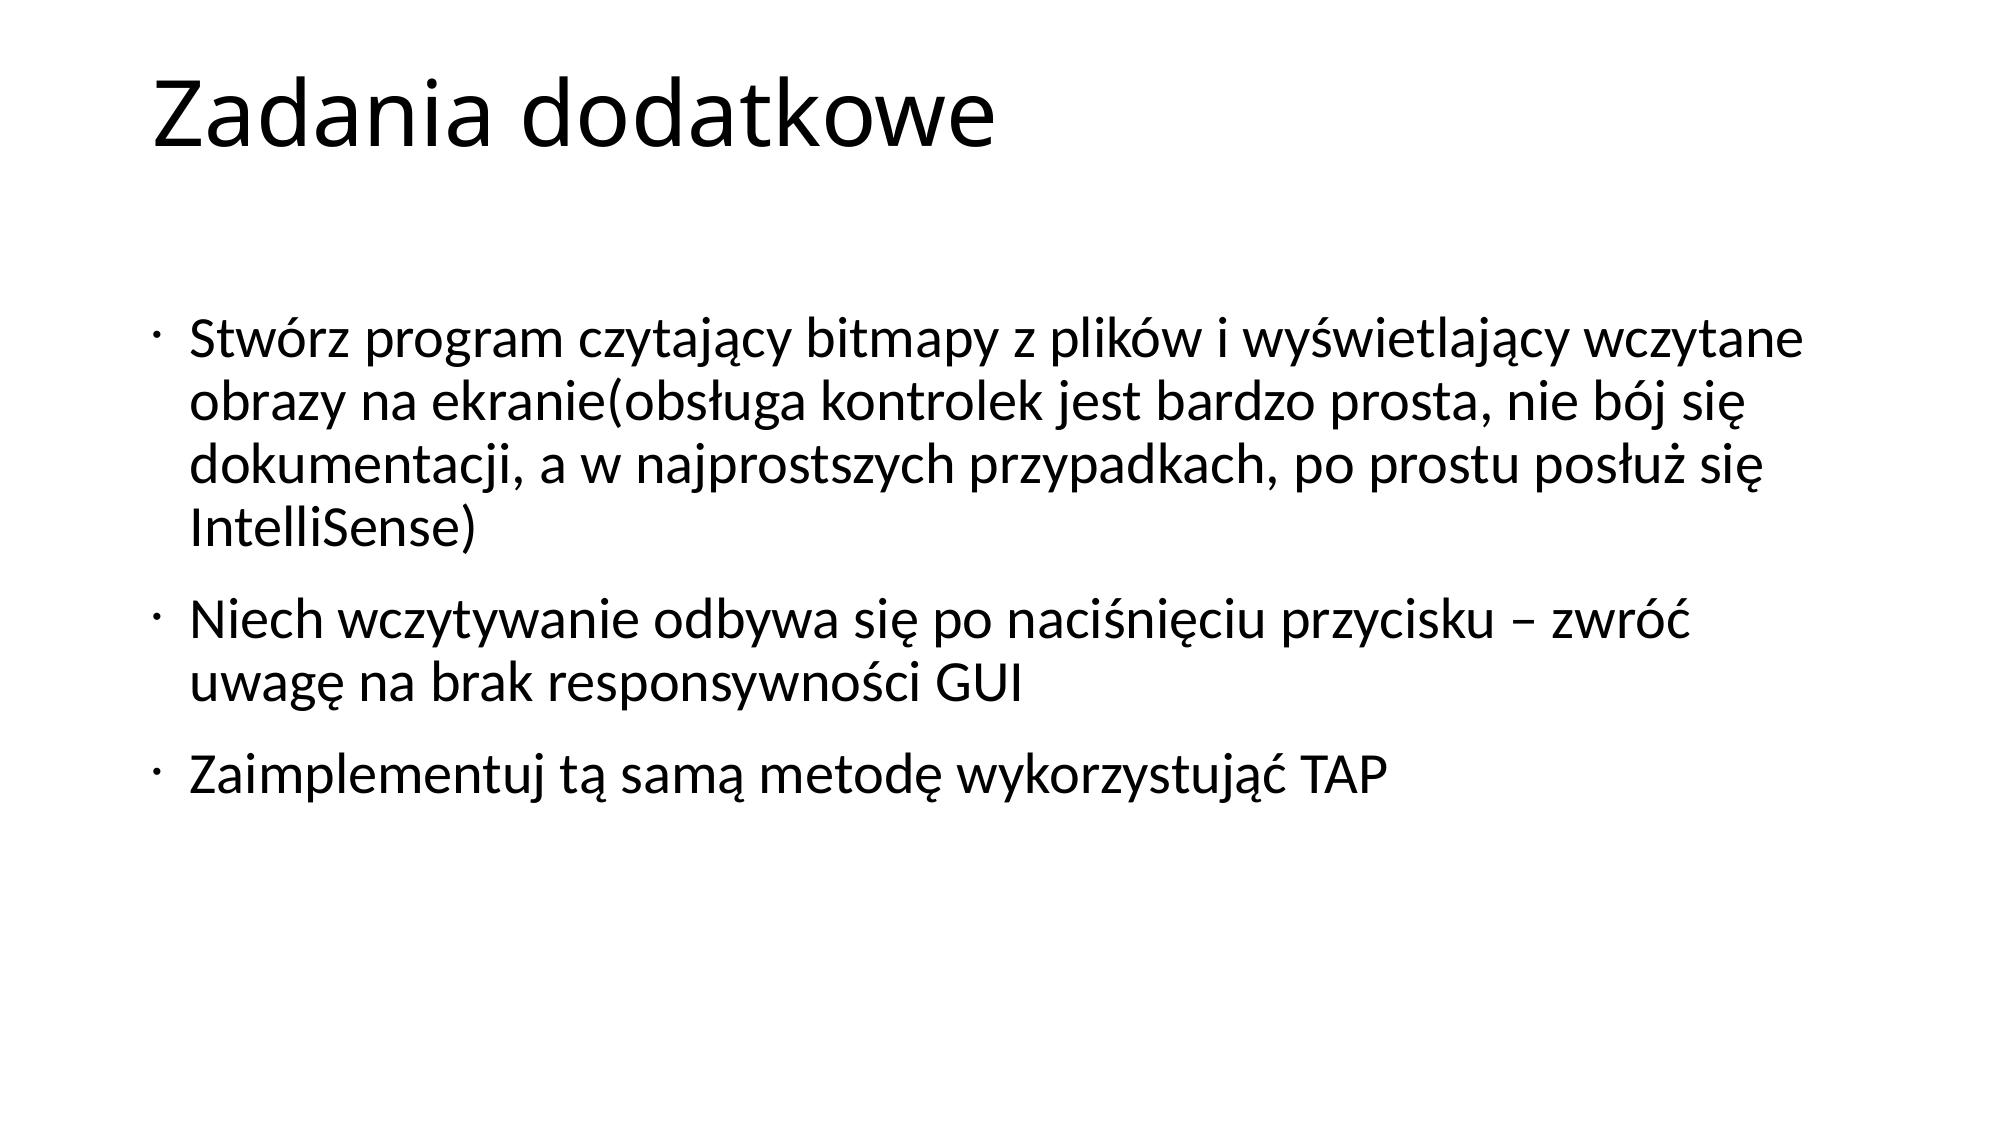

# Zadania dodatkowe
Stwórz program czytający bitmapy z plików i wyświetlający wczytane obrazy na ekranie(obsługa kontrolek jest bardzo prosta, nie bój się dokumentacji, a w najprostszych przypadkach, po prostu posłuż się IntelliSense)
Niech wczytywanie odbywa się po naciśnięciu przycisku – zwróć uwagę na brak responsywności GUI
Zaimplementuj tą samą metodę wykorzystująć TAP